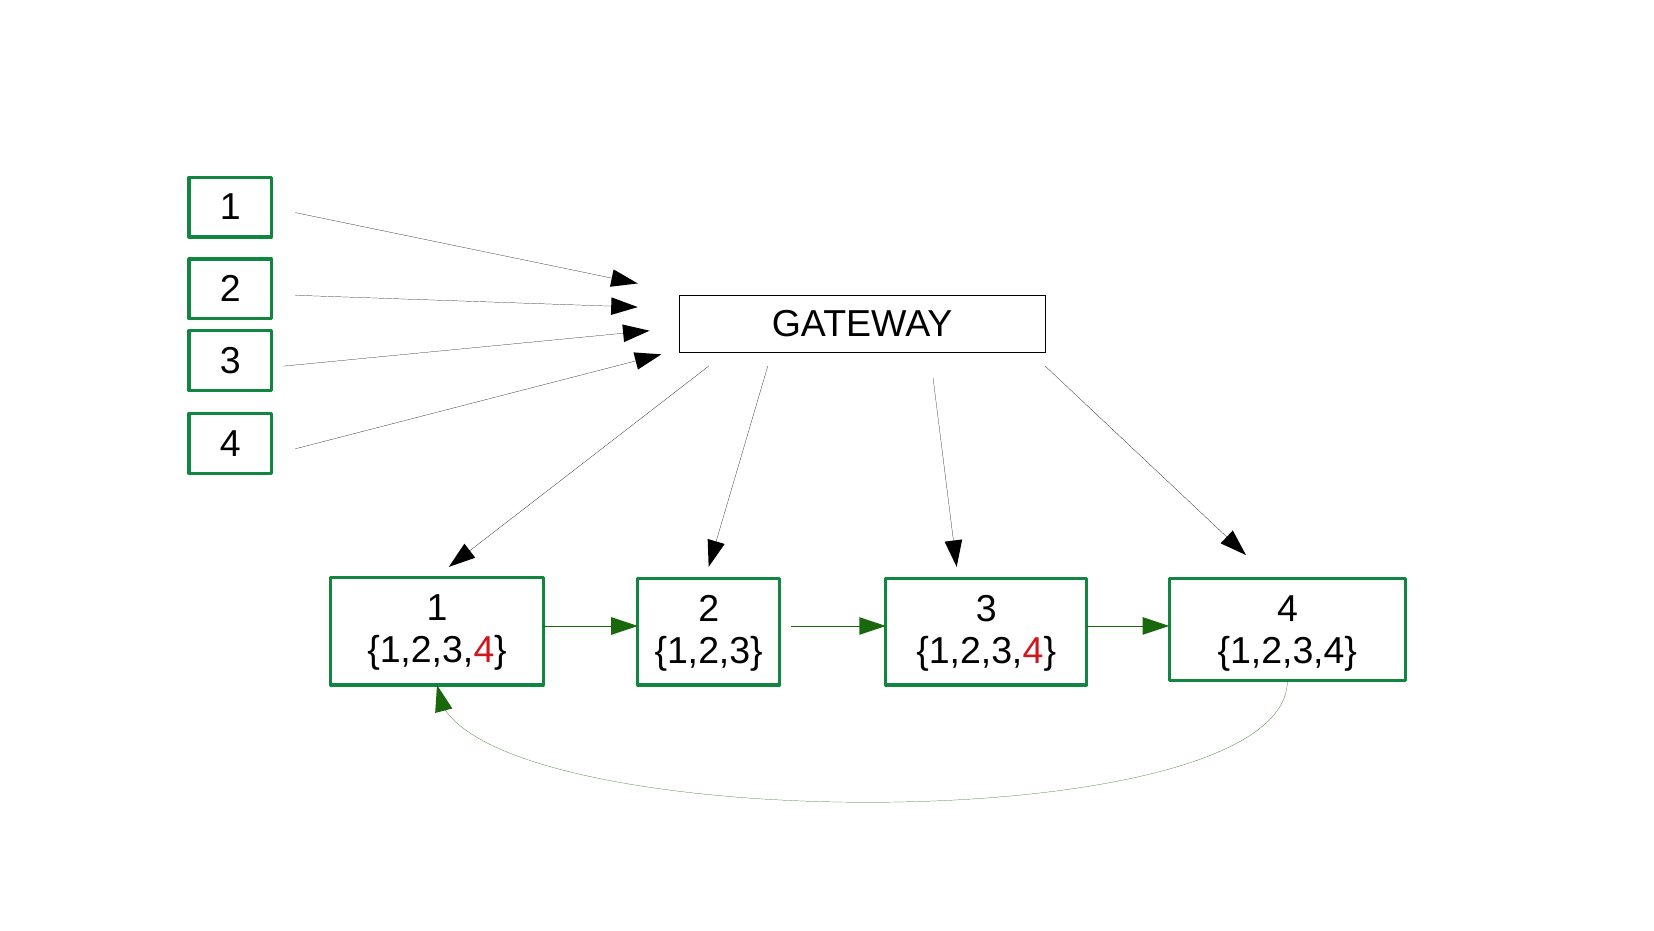

1
2
GATEWAY
3
4
1
{1,2,3,4}
2
{1,2,3}
3
{1,2,3,4}
4
{1,2,3,4}